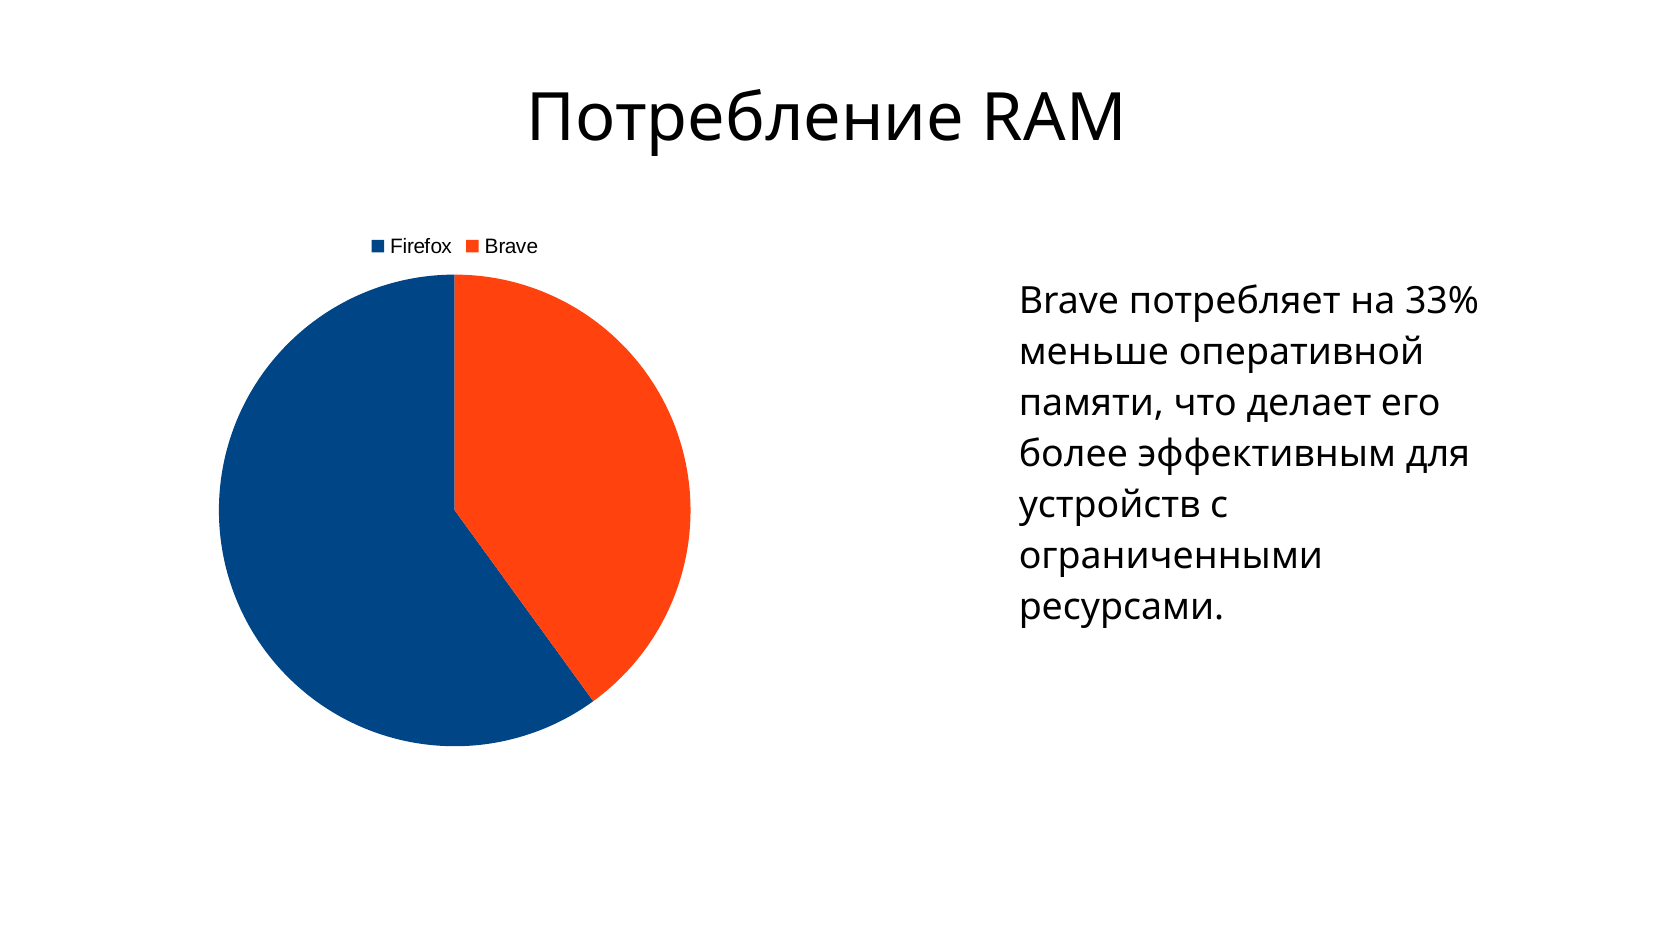

# Потребление RAM
### Chart
| Category | Столбец 1 |
|---|---|
| Firefox | 1800.0 |
| Brave | 1200.0 |Brave потребляет на 33% меньше оперативной памяти, что делает его более эффективным для устройств с ограниченными ресурсами.